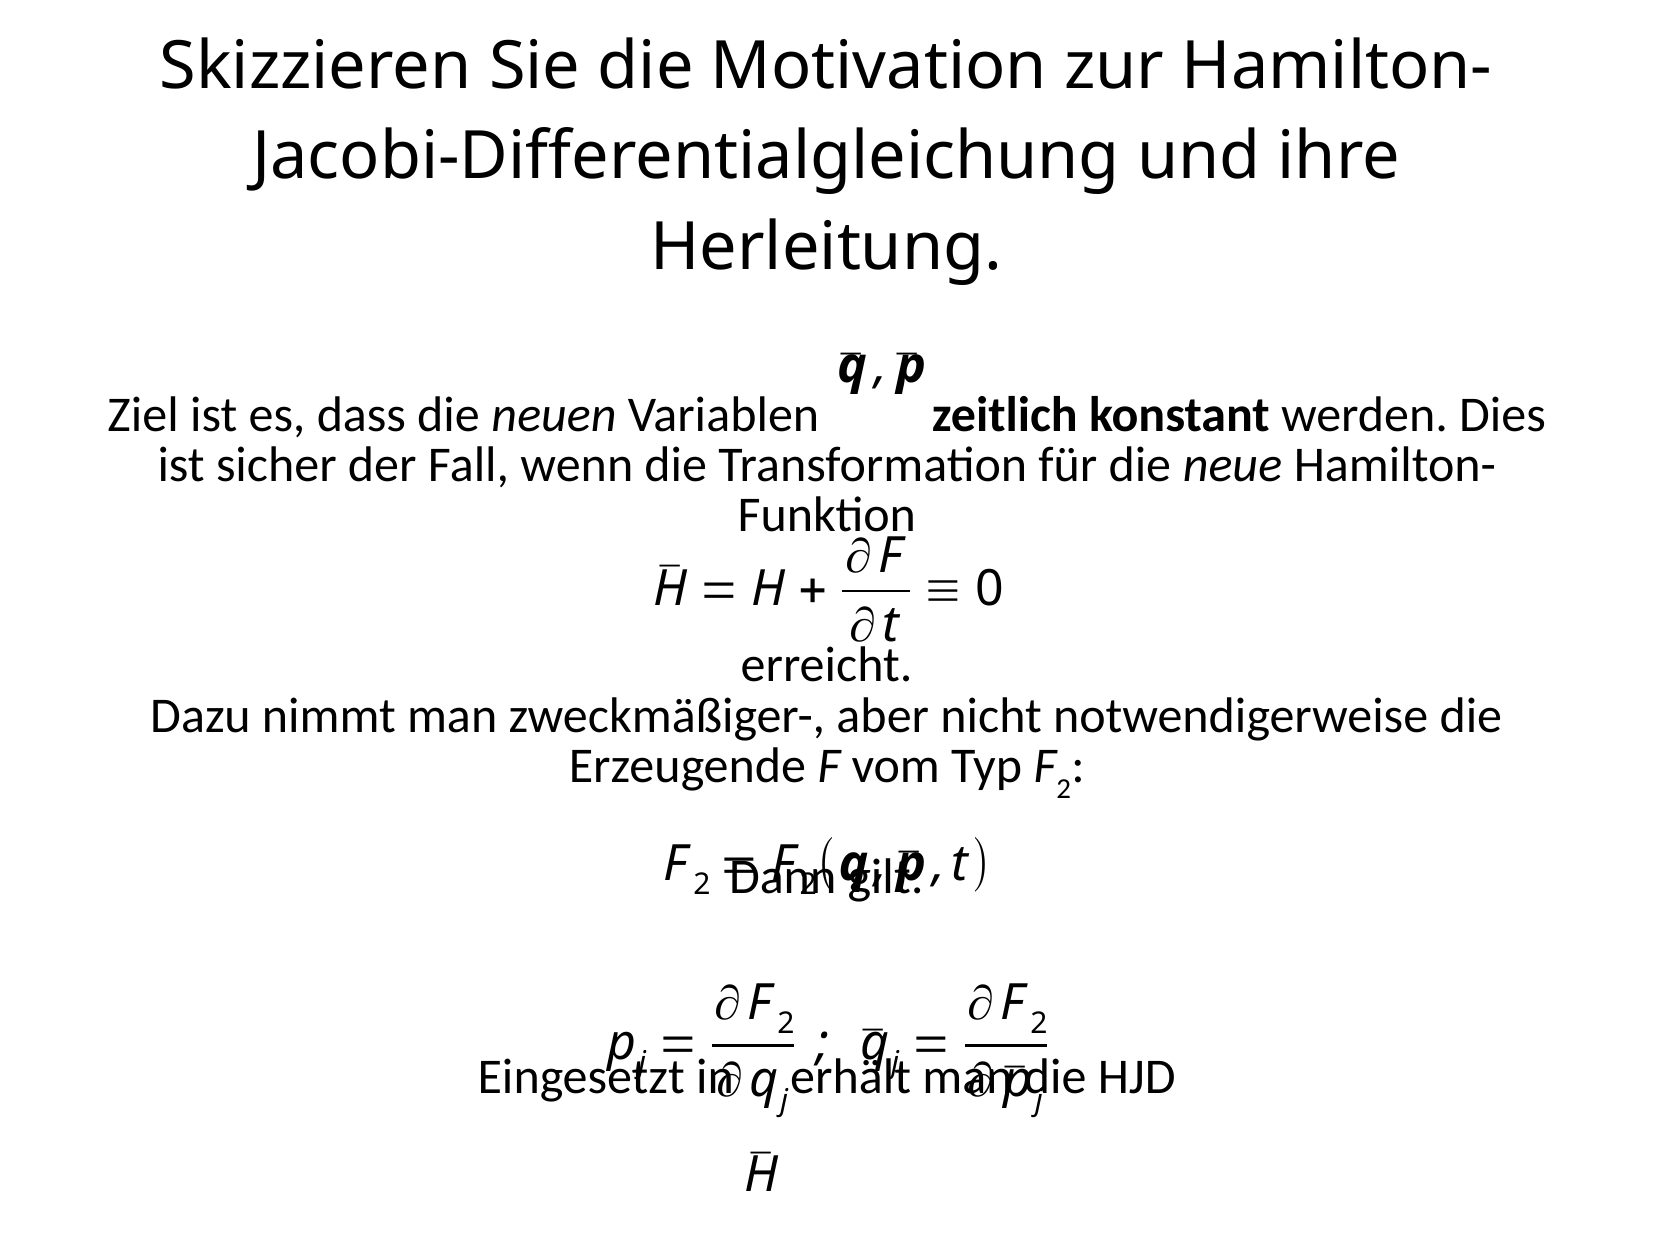

# Skizzieren Sie die Motivation zur Hamilton-Jacobi-Differentialgleichung und ihre Herleitung.
Ziel ist es, dass die neuen Variablen zeitlich konstant werden. Dies ist sicher der Fall, wenn die Transformation für die neue Hamilton-Funktion
erreicht.
Dazu nimmt man zweckmäßiger-, aber nicht notwendigerweise die Erzeugende F vom Typ F2:
Dann gilt:
Eingesetzt in erhält man die HJD